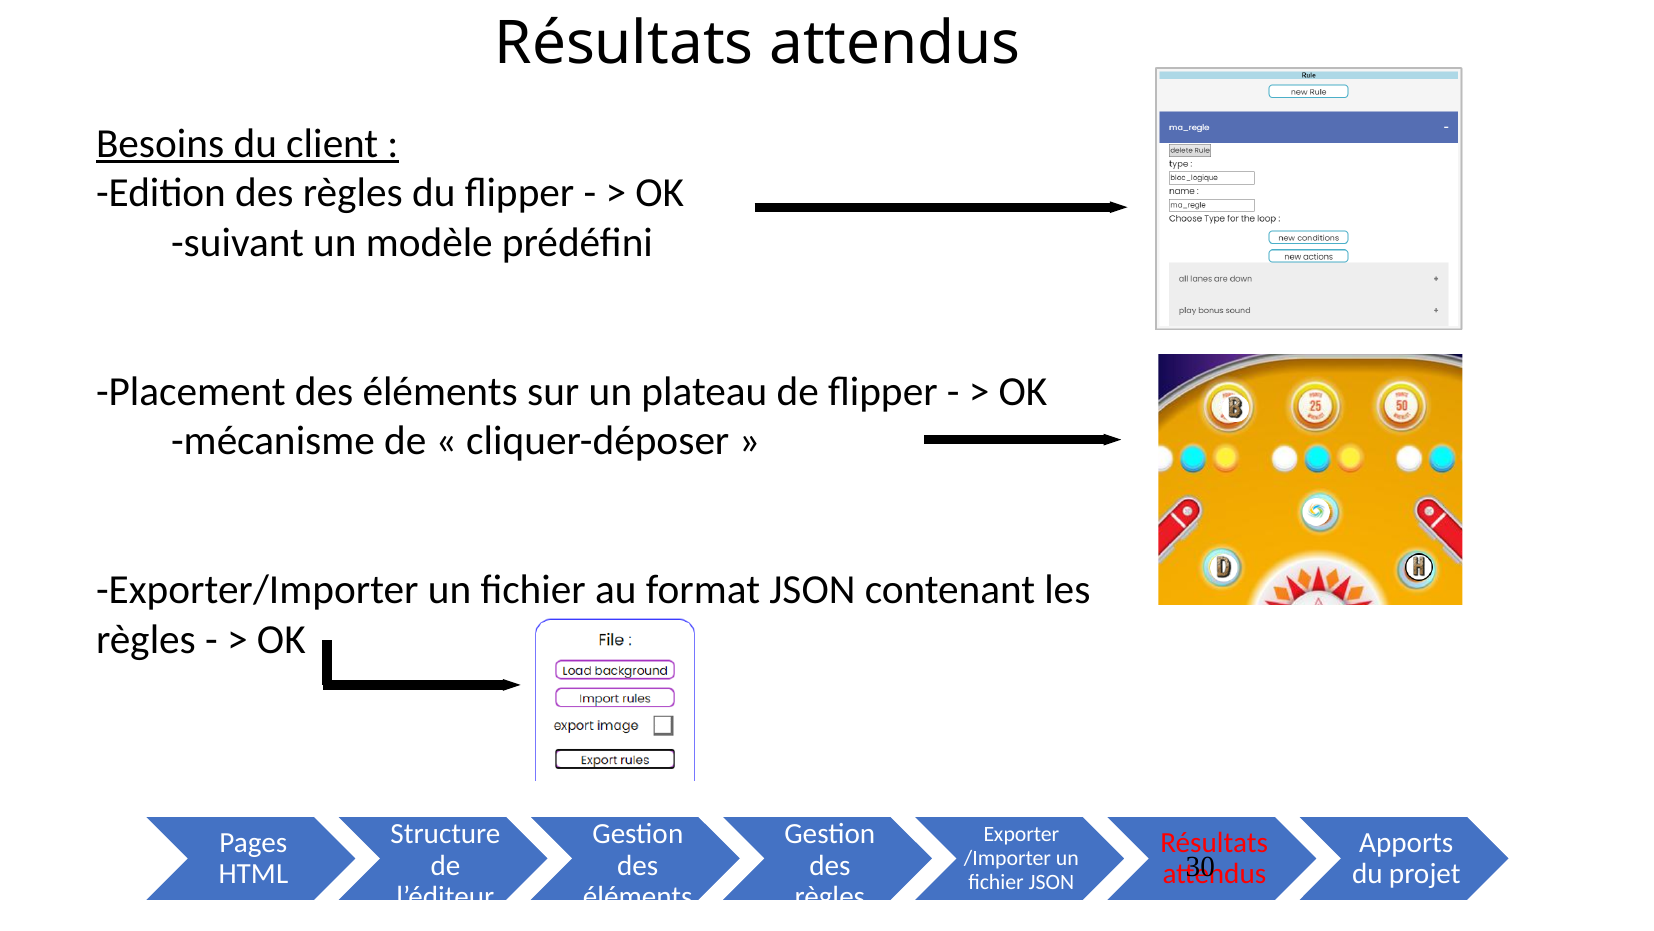

Résultats attendus
Besoins du client :
-Edition des règles du flipper - > OK
	-suivant un modèle prédéfini
-Placement des éléments sur un plateau de flipper - > OK
	-mécanisme de « cliquer-déposer »
-Exporter/Importer un fichier au format JSON contenant les règles - > OK
Pages HTML
Structure de l’éditeur
Gestion des éléments
Gestion des règles
Exporter /Importer un fichier JSON
Résultats attendus
Apports du projet